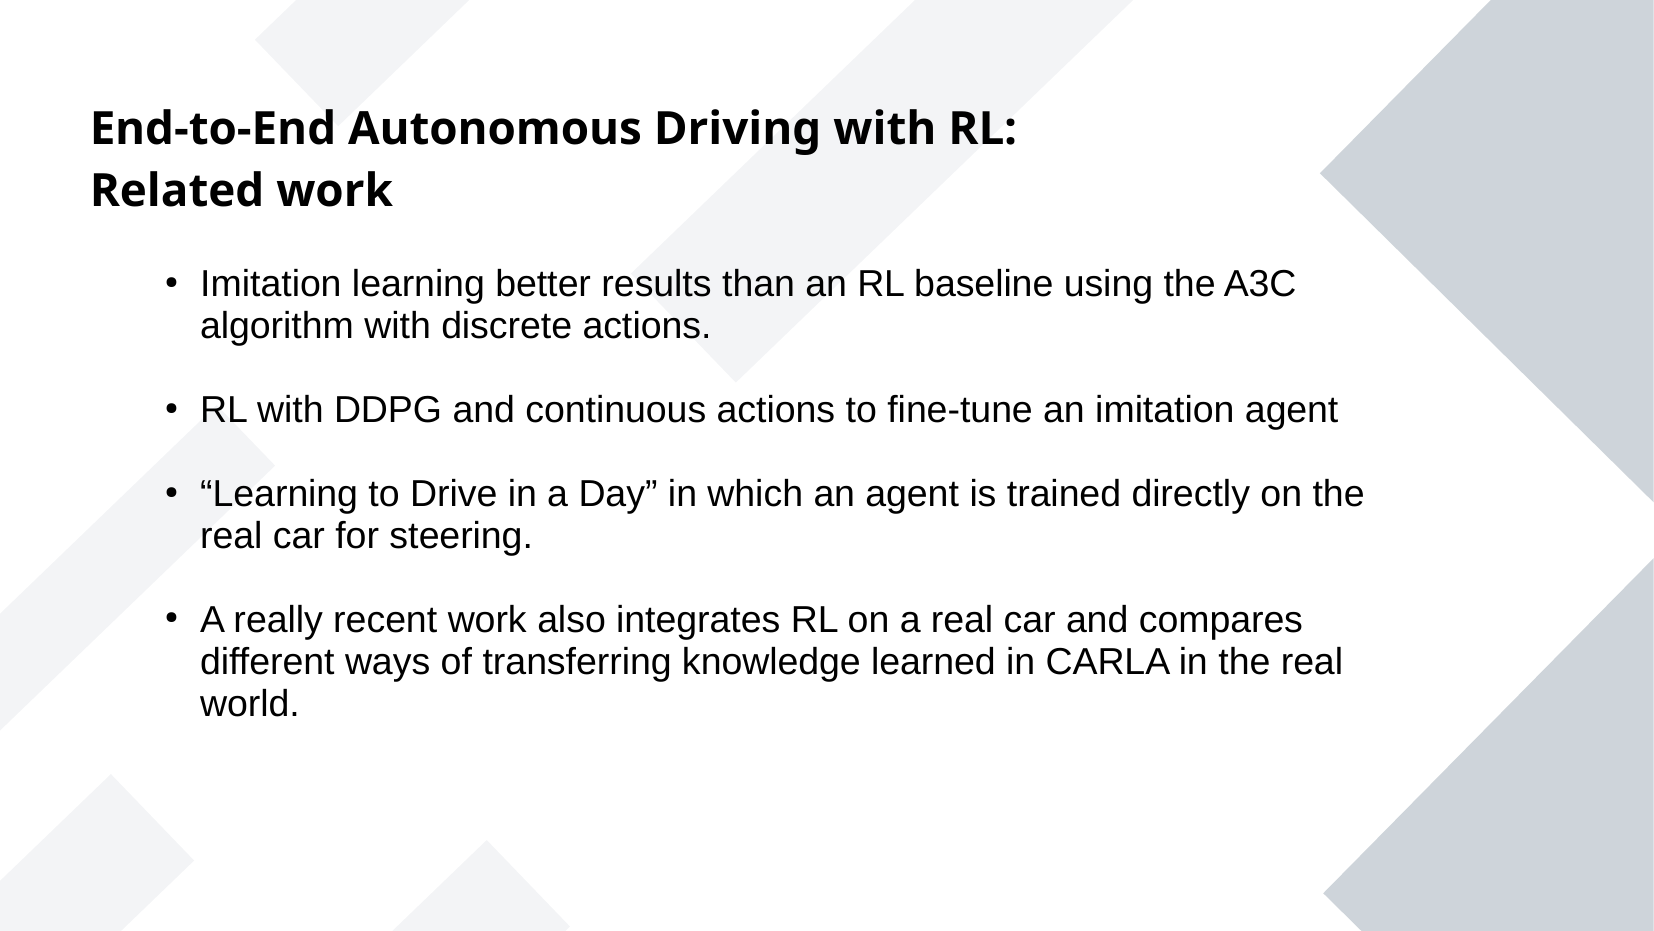

End-to-End Autonomous Driving with RL:
Related work
Imitation learning better results than an RL baseline using the A3C algorithm with discrete actions.
RL with DDPG and continuous actions to fine-tune an imitation agent
“Learning to Drive in a Day” in which an agent is trained directly on the real car for steering.
A really recent work also integrates RL on a real car and compares different ways of transferring knowledge learned in CARLA in the real world.